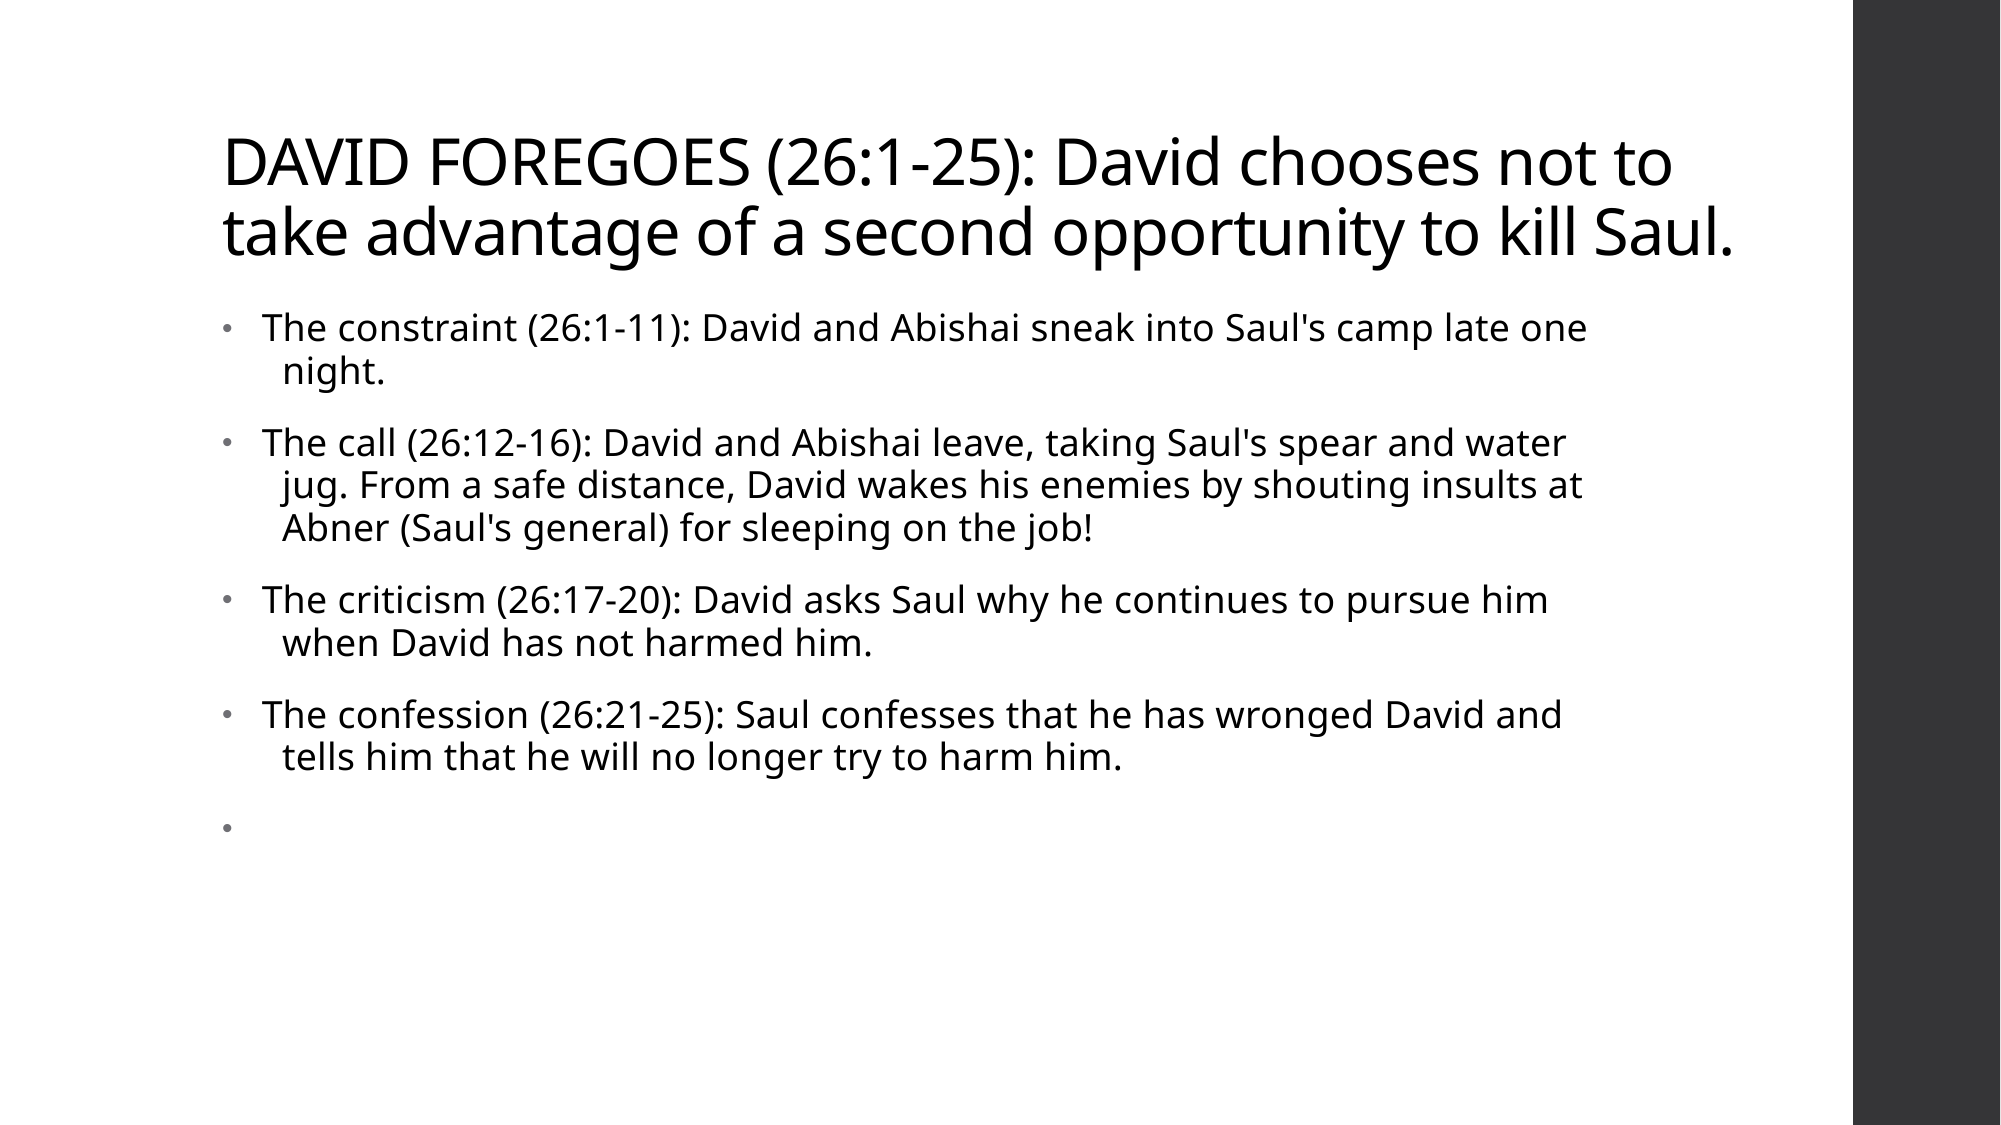

# DAVID FOREGOES (26:1-25): David chooses not to take advantage of a second opportunity to kill Saul.
 The constraint (26:1-11): David and Abishai sneak into Saul's camp late one night.
 The call (26:12-16): David and Abishai leave, taking Saul's spear and water jug. From a safe distance, David wakes his enemies by shouting insults at Abner (Saul's general) for sleeping on the job!
 The criticism (26:17-20): David asks Saul why he continues to pursue him when David has not harmed him.
 The confession (26:21-25): Saul confesses that he has wronged David and tells him that he will no longer try to harm him.